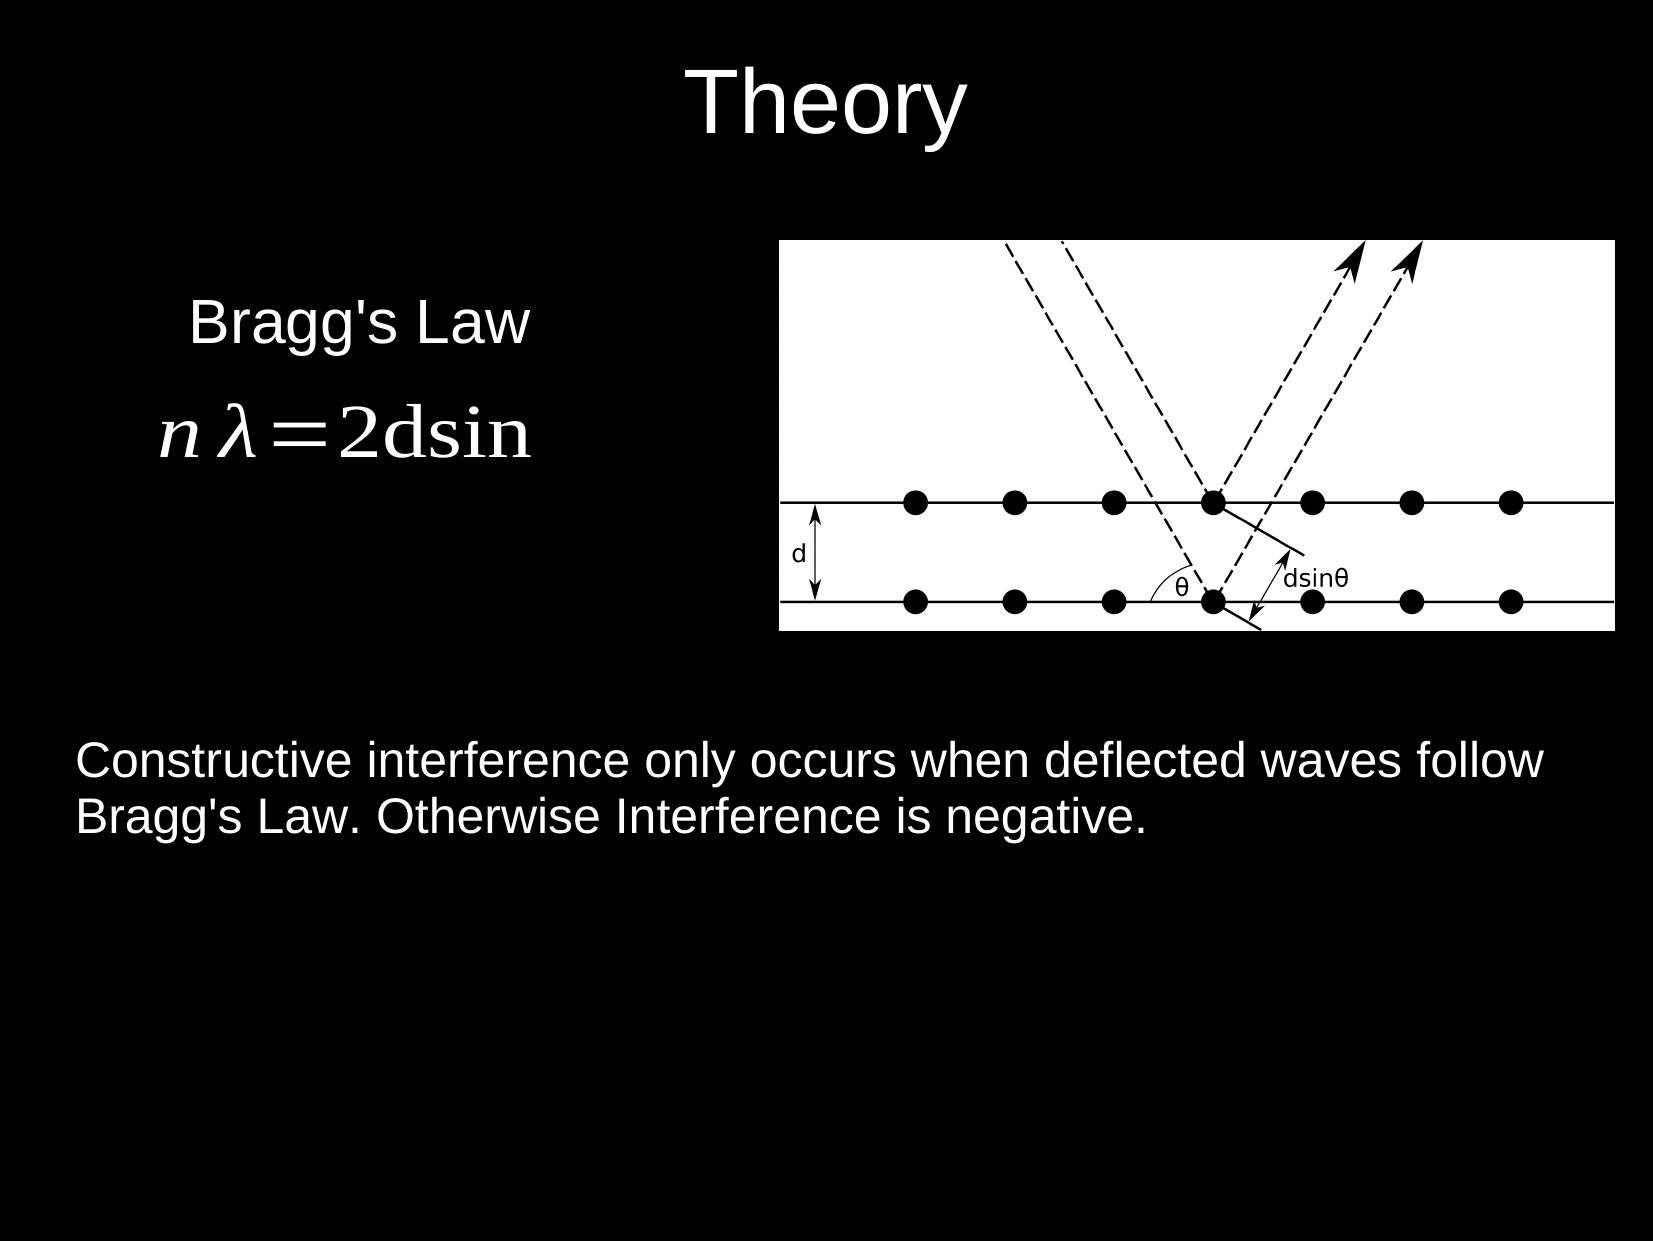

# Theory
Bragg's Law
Constructive interference only occurs when deflected waves follow Bragg's Law. Otherwise Interference is negative.